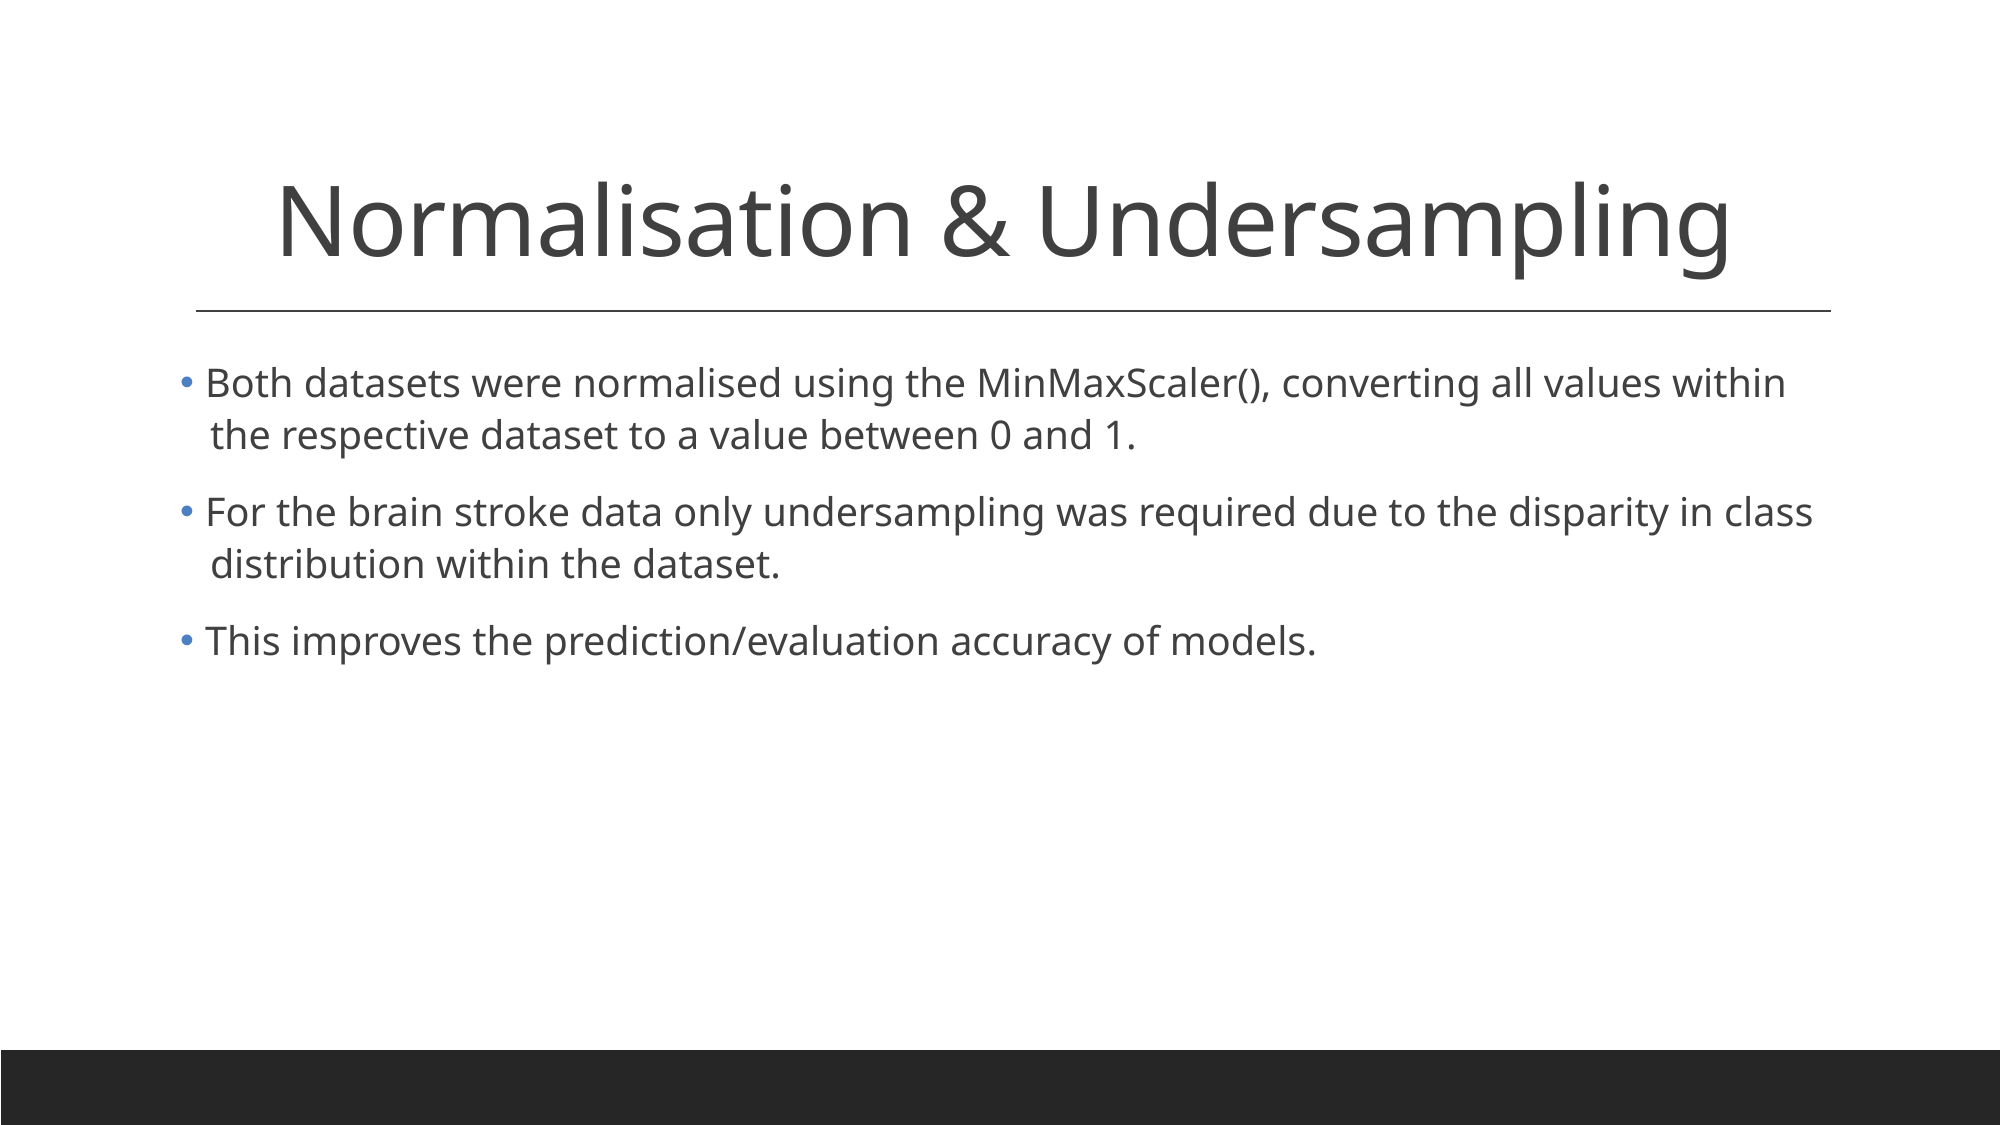

# Normalisation & Undersampling
 Both datasets were normalised using the MinMaxScaler(), converting all values within the respective dataset to a value between 0 and 1.
 For the brain stroke data only undersampling was required due to the disparity in class distribution within the dataset.
 This improves the prediction/evaluation accuracy of models.